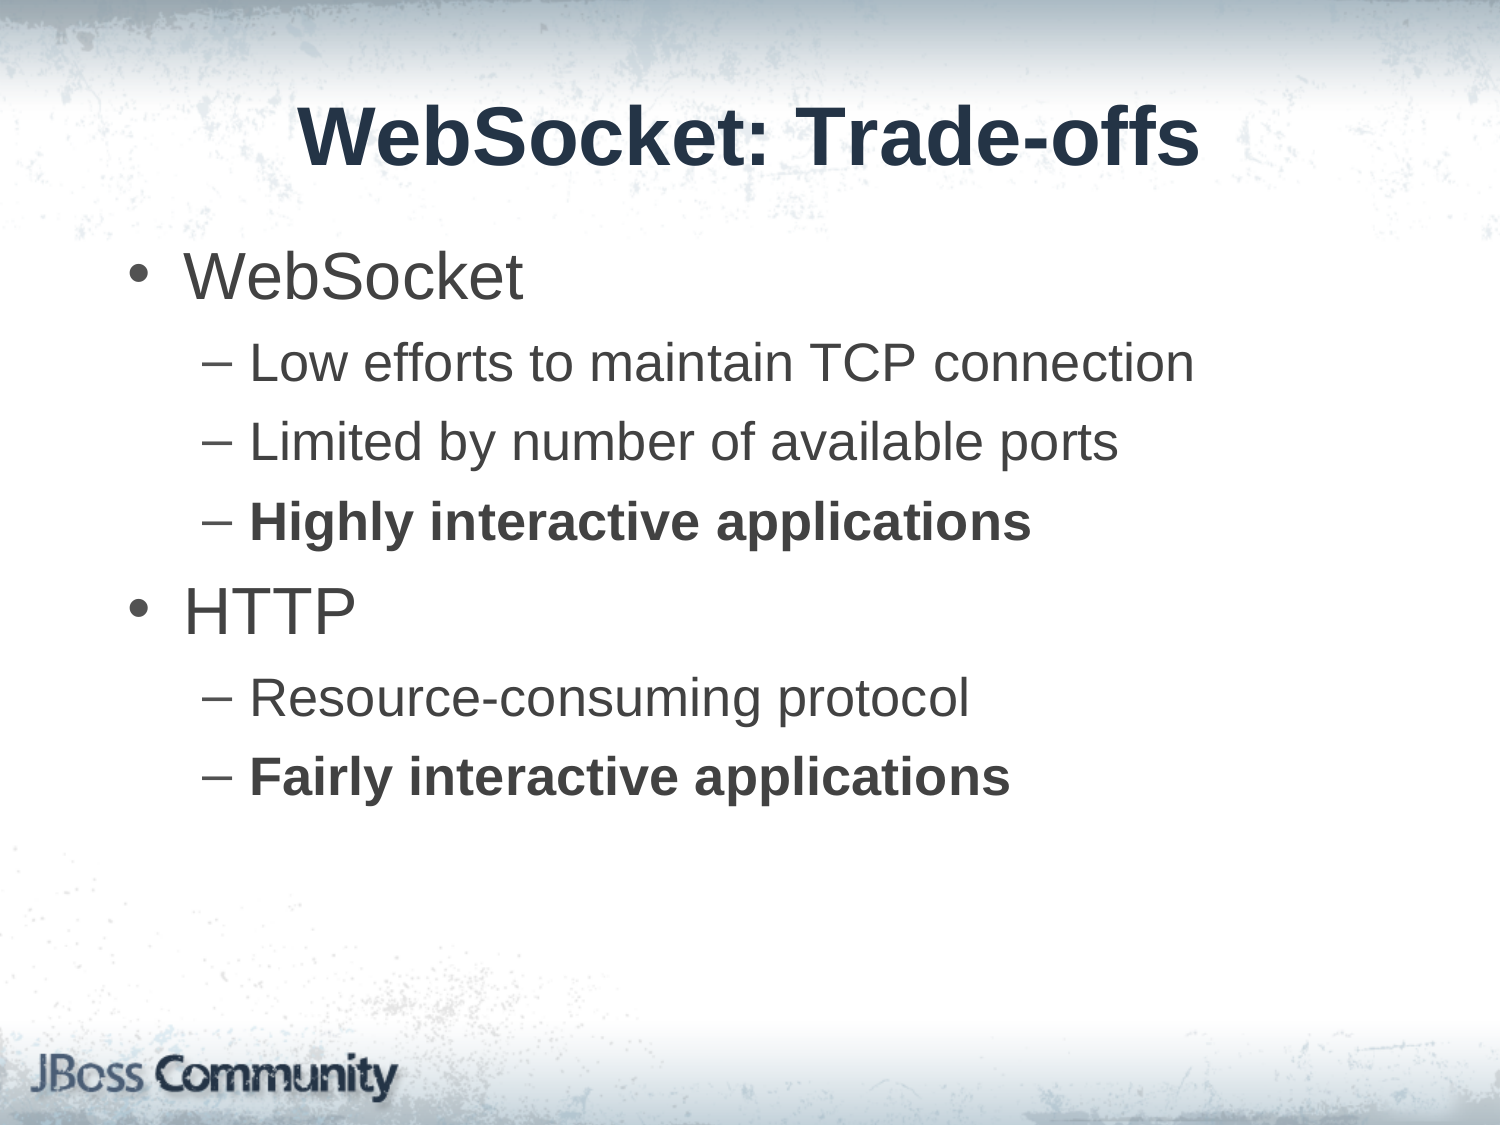

# WebSocket: Trade-offs
WebSocket
Low efforts to maintain TCP connection
Limited by number of available ports
Highly interactive applications
HTTP
Resource-consuming protocol
Fairly interactive applications